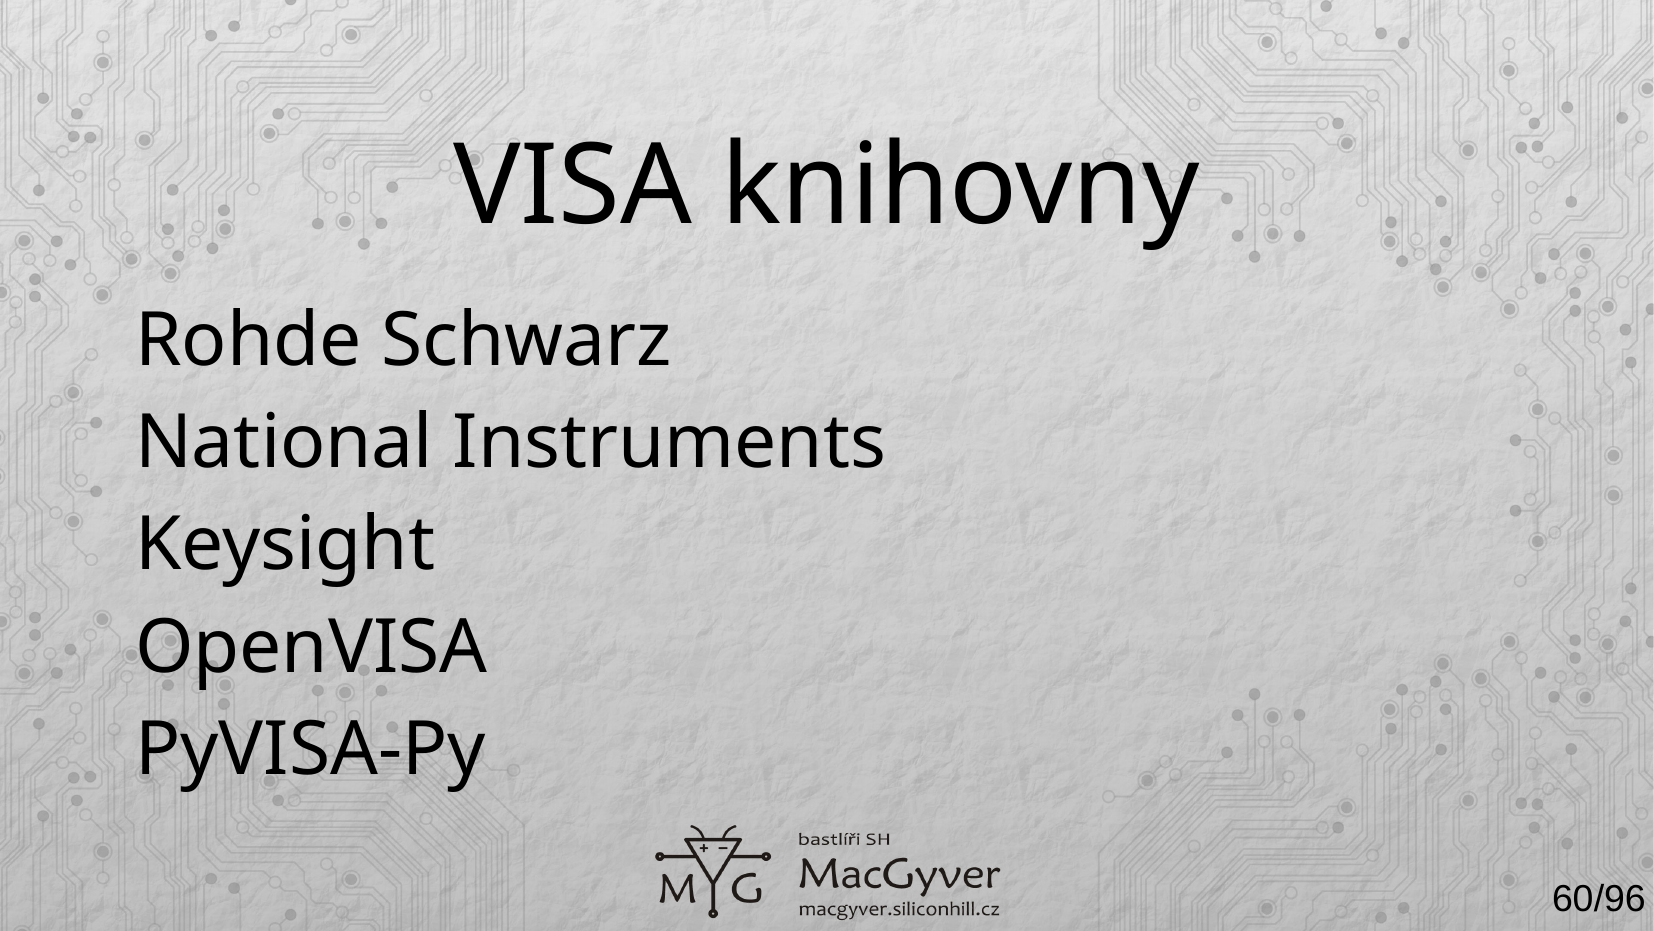

# VISA knihovny
Rohde Schwarz
National Instruments
Keysight
OpenVISA
PyVISA-Py